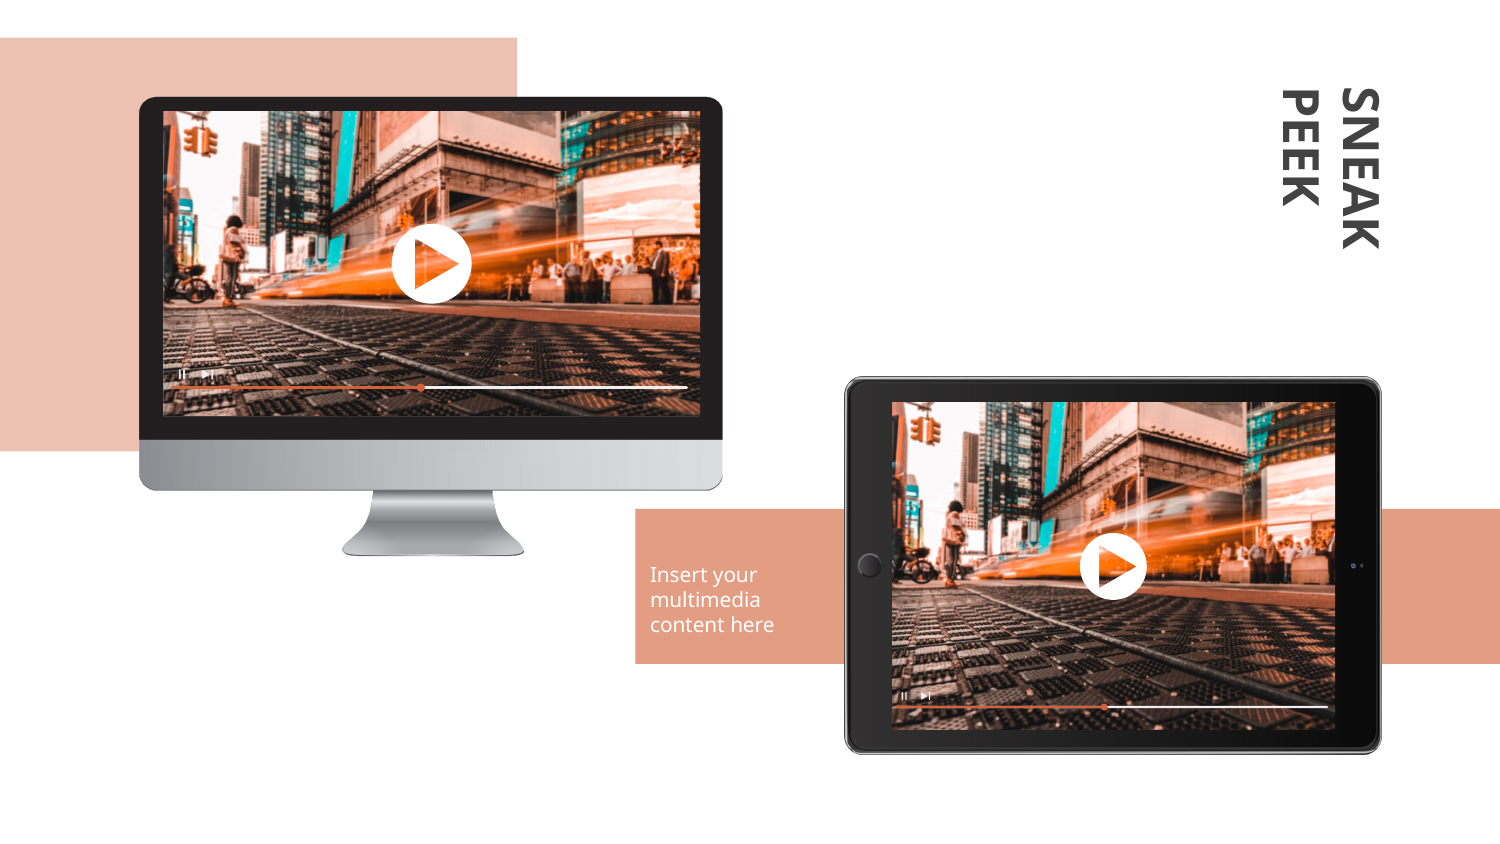

# SNEAK PEEK
Insert your multimedia content here